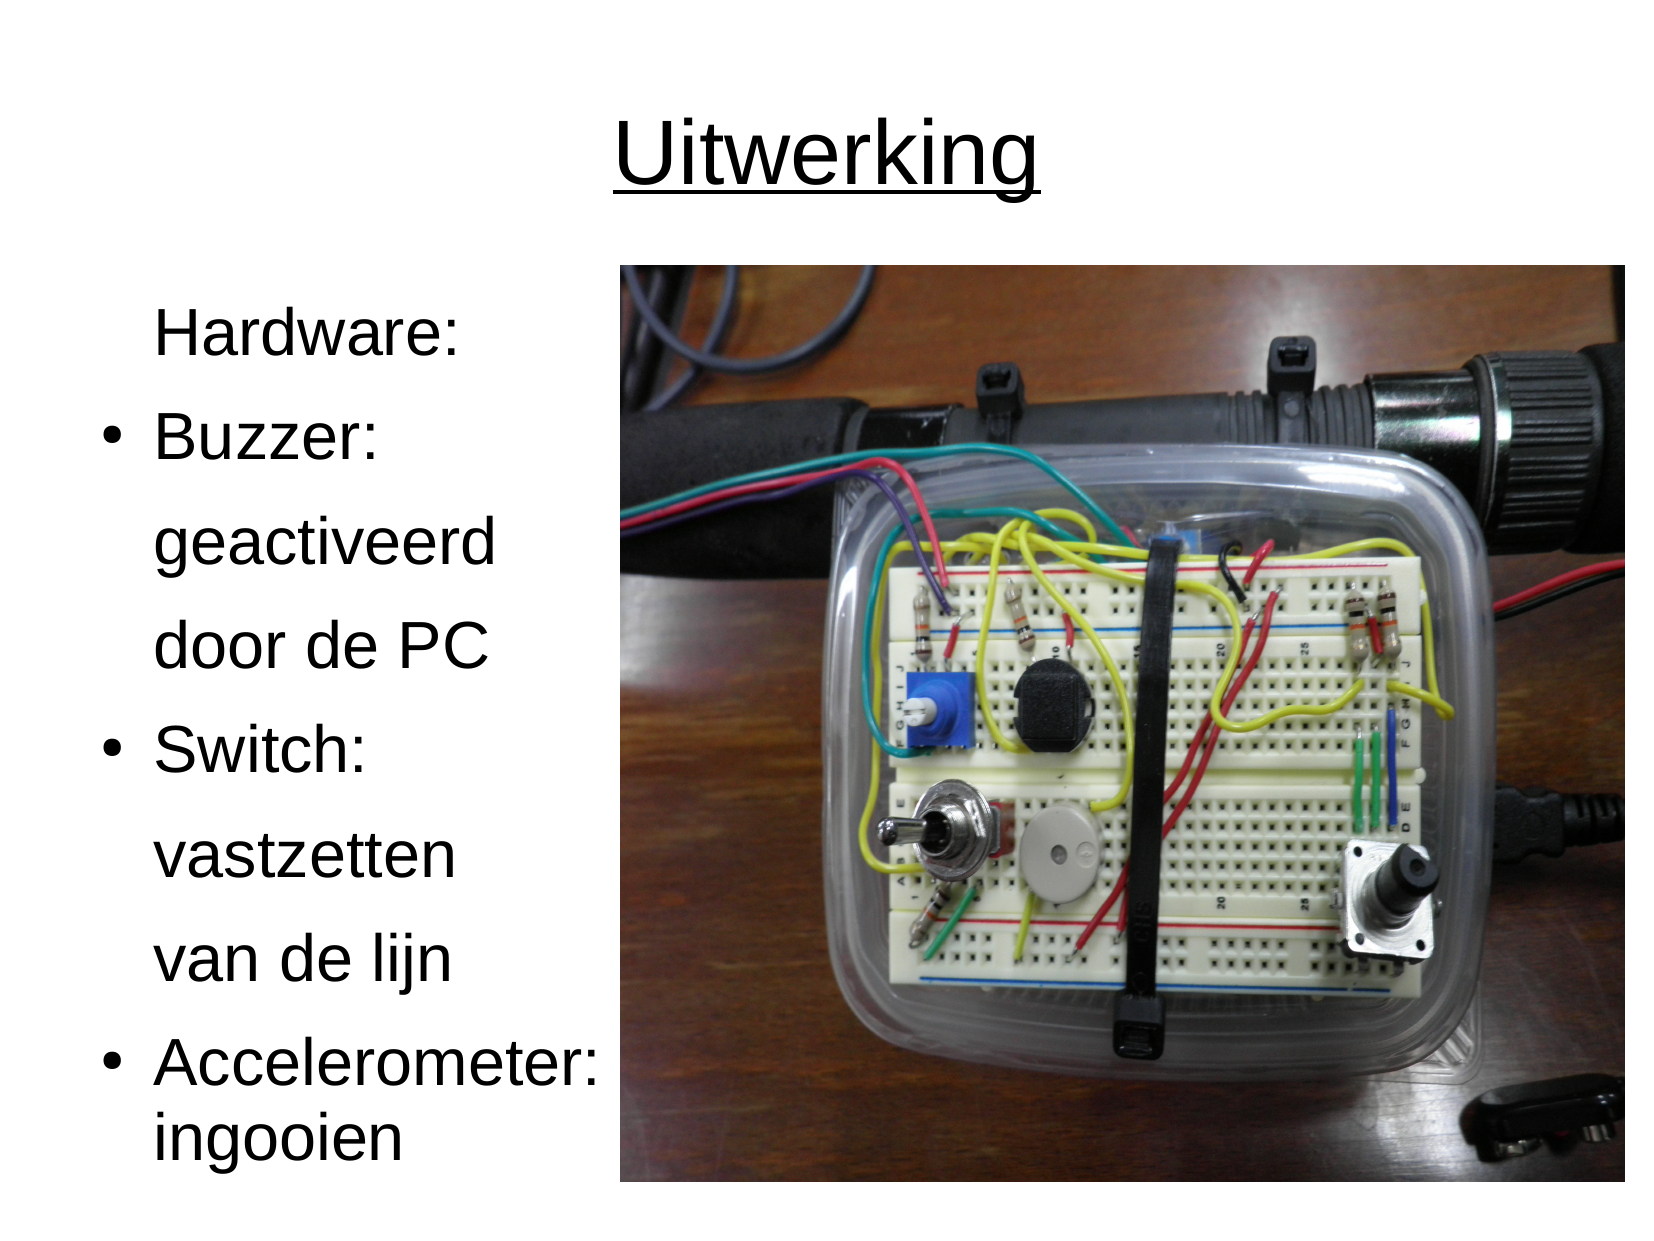

# Uitwerking
Hardware:
Buzzer:
geactiveerd
door de PC
Switch:
vastzetten
van de lijn
Accelerometer: ingooien